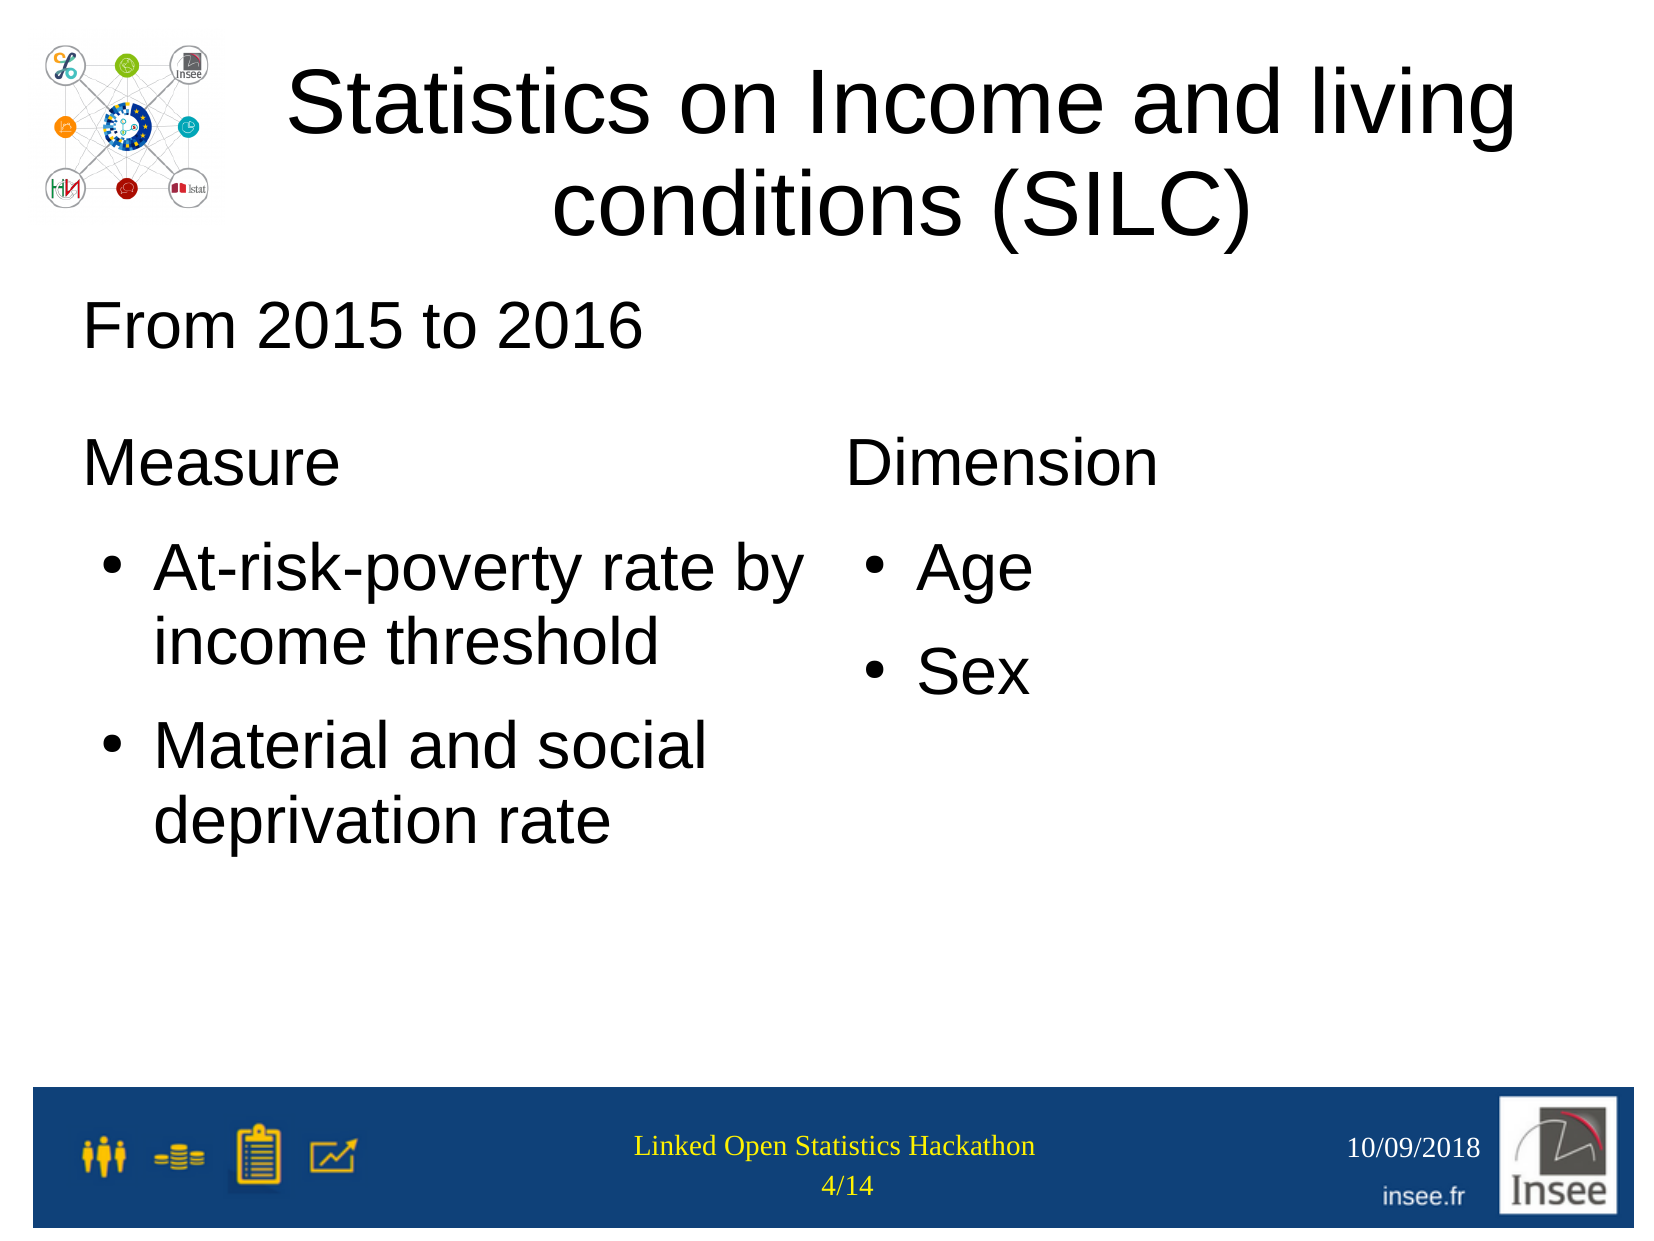

# Statistics on Income and living conditions (SILC)
From 2015 to 2016
Measure
At-risk-poverty rate by income threshold
Material and social deprivation rate
Dimension
Age
Sex
Linked Open Statistics Hackathon
4